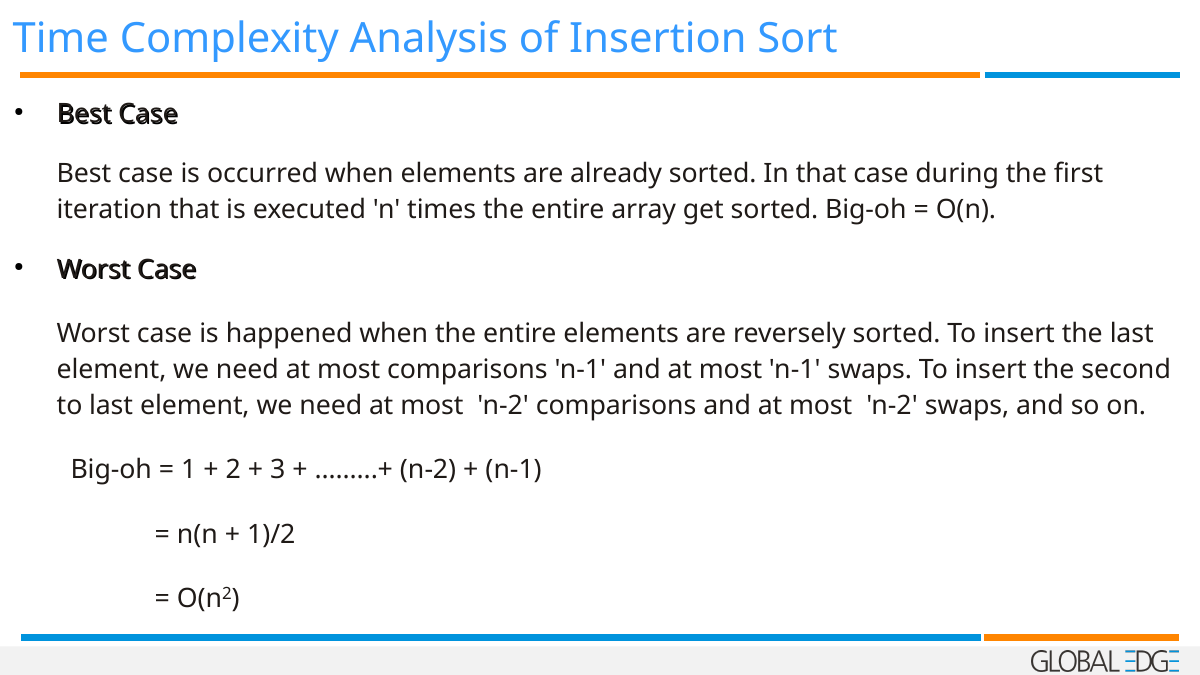

# Time Complexity Analysis of Insertion Sort
Best Case
Best case is occurred when elements are already sorted. In that case during the first iteration that is executed 'n' times the entire array get sorted. Big-oh = O(n).
Worst Case
Worst case is happened when the entire elements are reversely sorted. To insert the last element, we need at most comparisons 'n-1' and at most 'n-1' swaps. To insert the second to last element, we need at most 'n-2' comparisons and at most 'n-2' swaps, and so on.
 Big-oh = 1 + 2 + 3 + …......+ (n-2) + (n-1)
 = n(n + 1)/2
 = O(n2)